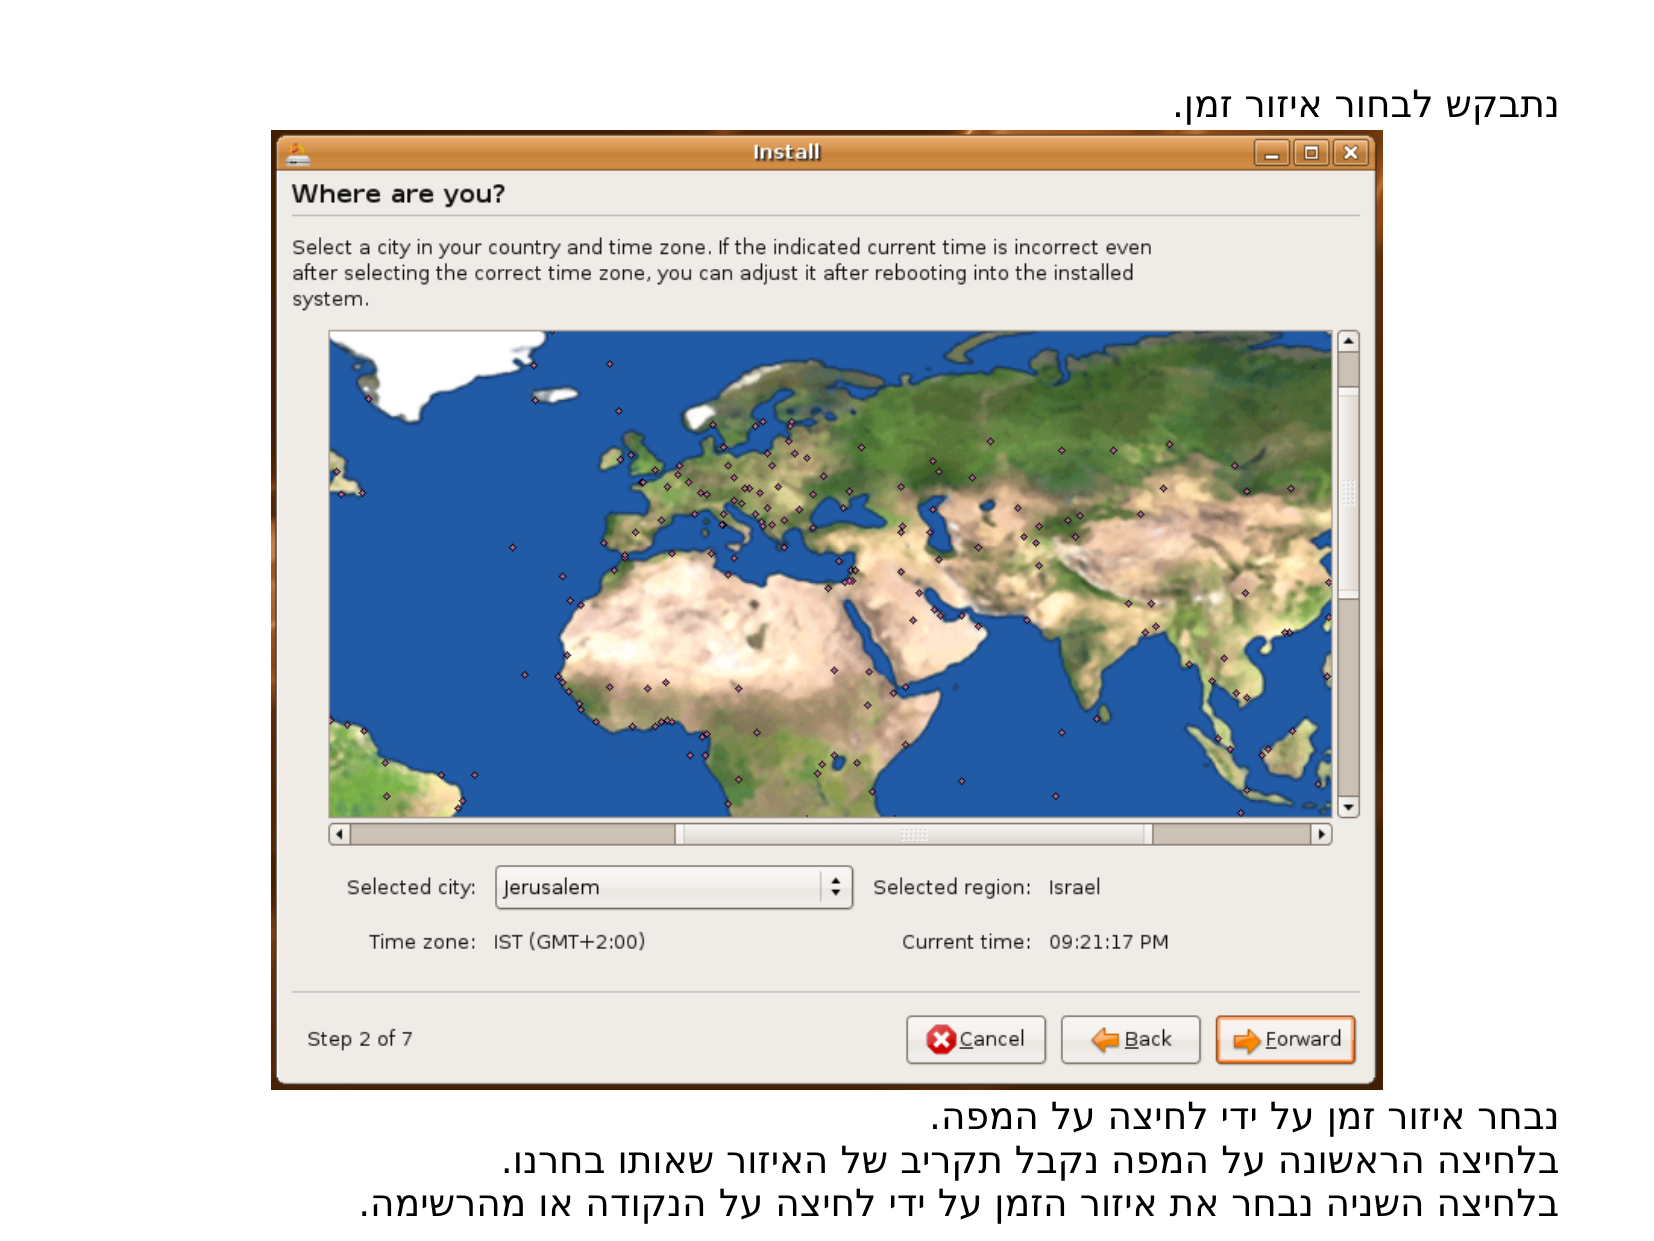

נתבקש לבחור איזור זמן.
נבחר איזור זמן על ידי לחיצה על המפה.
בלחיצה הראשונה על המפה נקבל תקריב של האיזור שאותו בחרנו.
בלחיצה השניה נבחר את איזור הזמן על ידי לחיצה על הנקודה או מהרשימה.